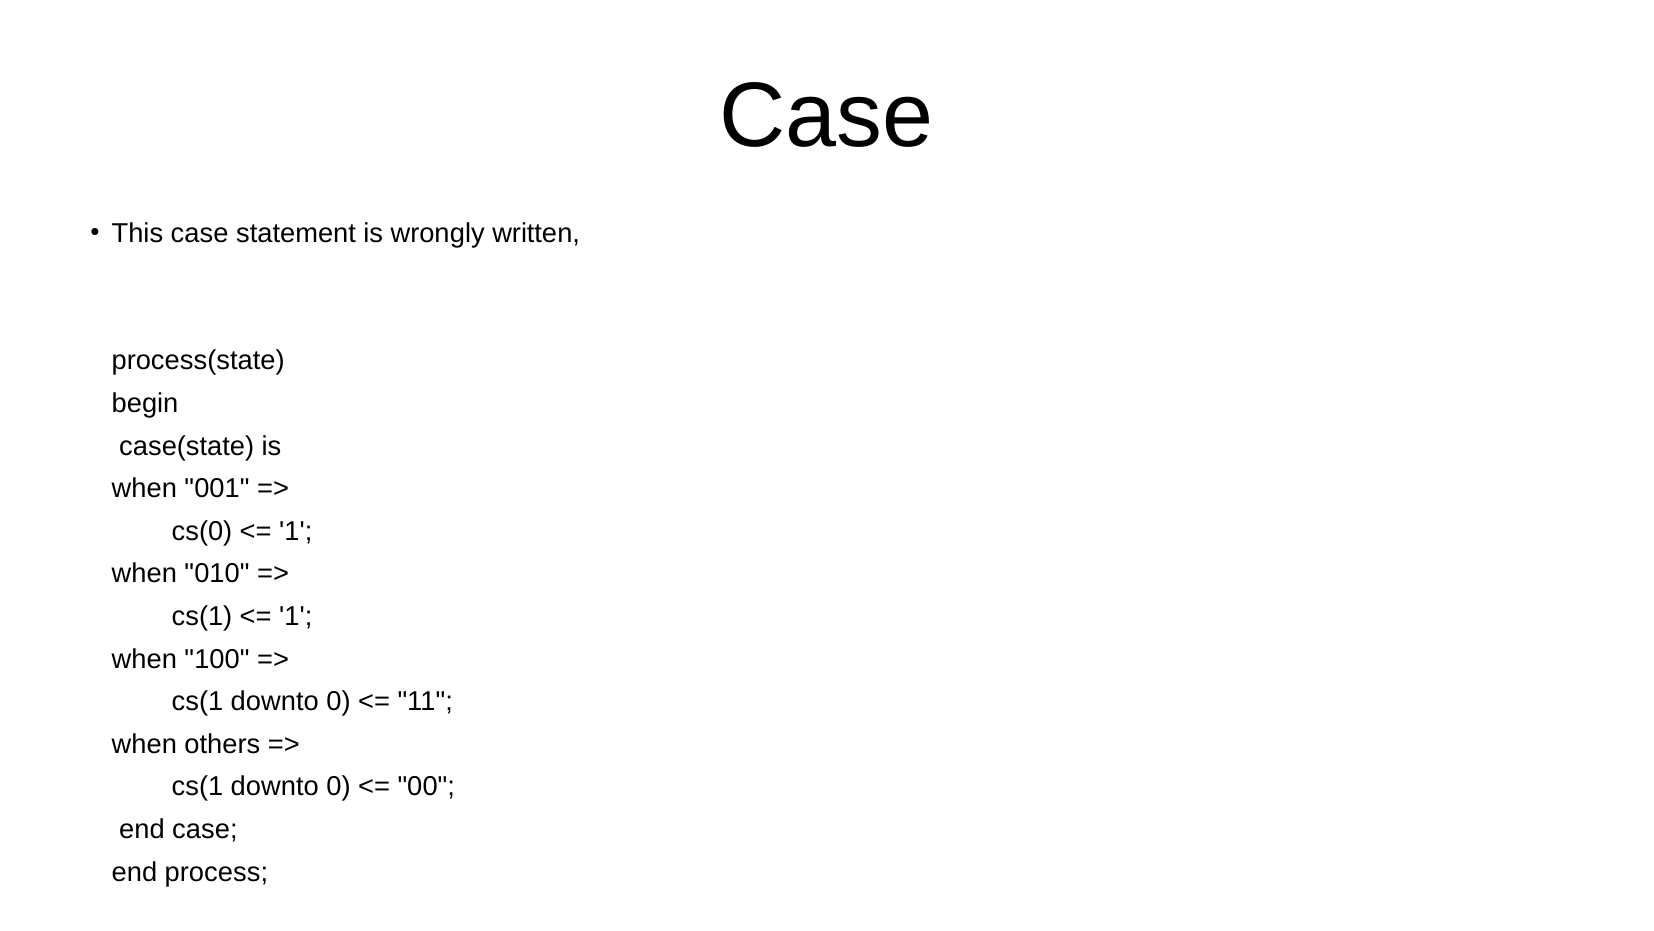

# Case
This case statement is wrongly written,
process(state)
begin
 case(state) is
when "001" =>
 cs(0) <= '1';
when "010" =>
 cs(1) <= '1';
when "100" =>
 cs(1 downto 0) <= "11";
when others =>
 cs(1 downto 0) <= "00";
 end case;
end process;